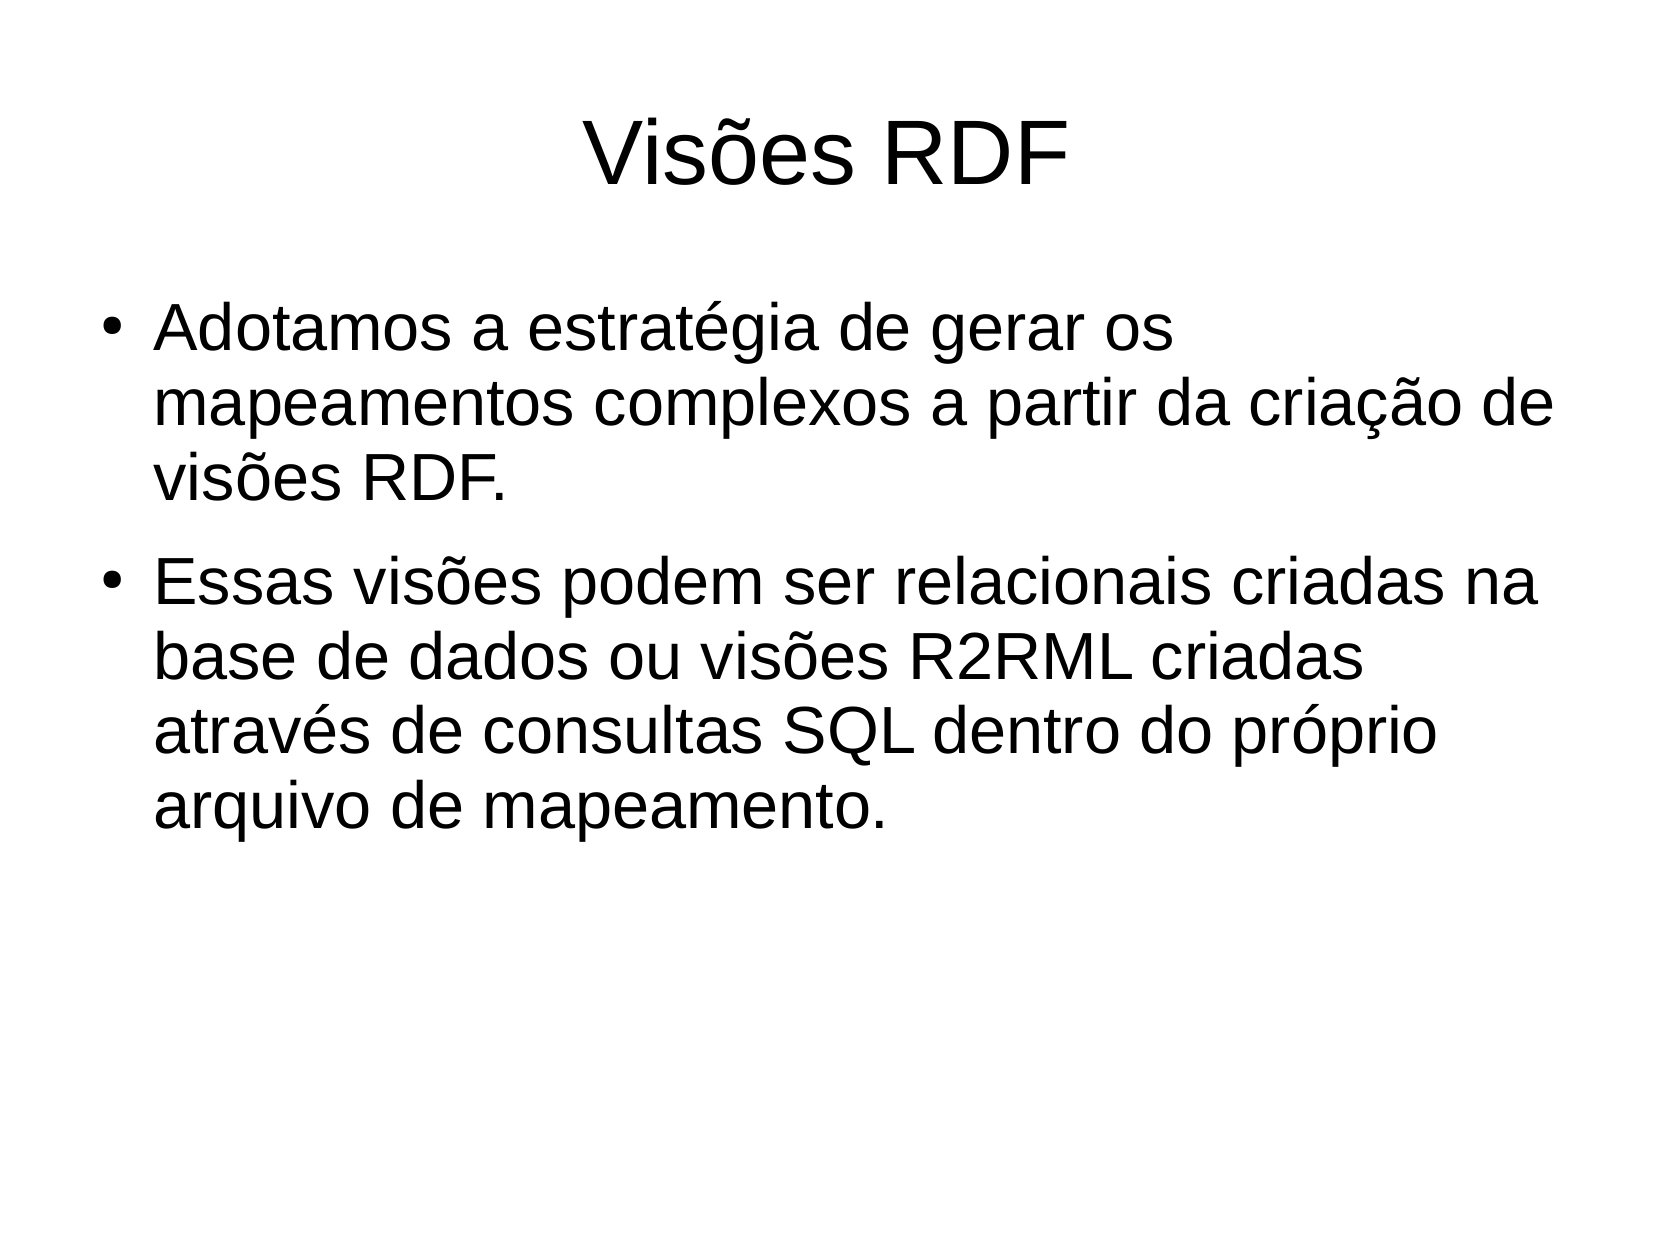

# Visões RDF
Adotamos a estratégia de gerar os mapeamentos complexos a partir da criação de visões RDF.
Essas visões podem ser relacionais criadas na base de dados ou visões R2RML criadas através de consultas SQL dentro do próprio arquivo de mapeamento.